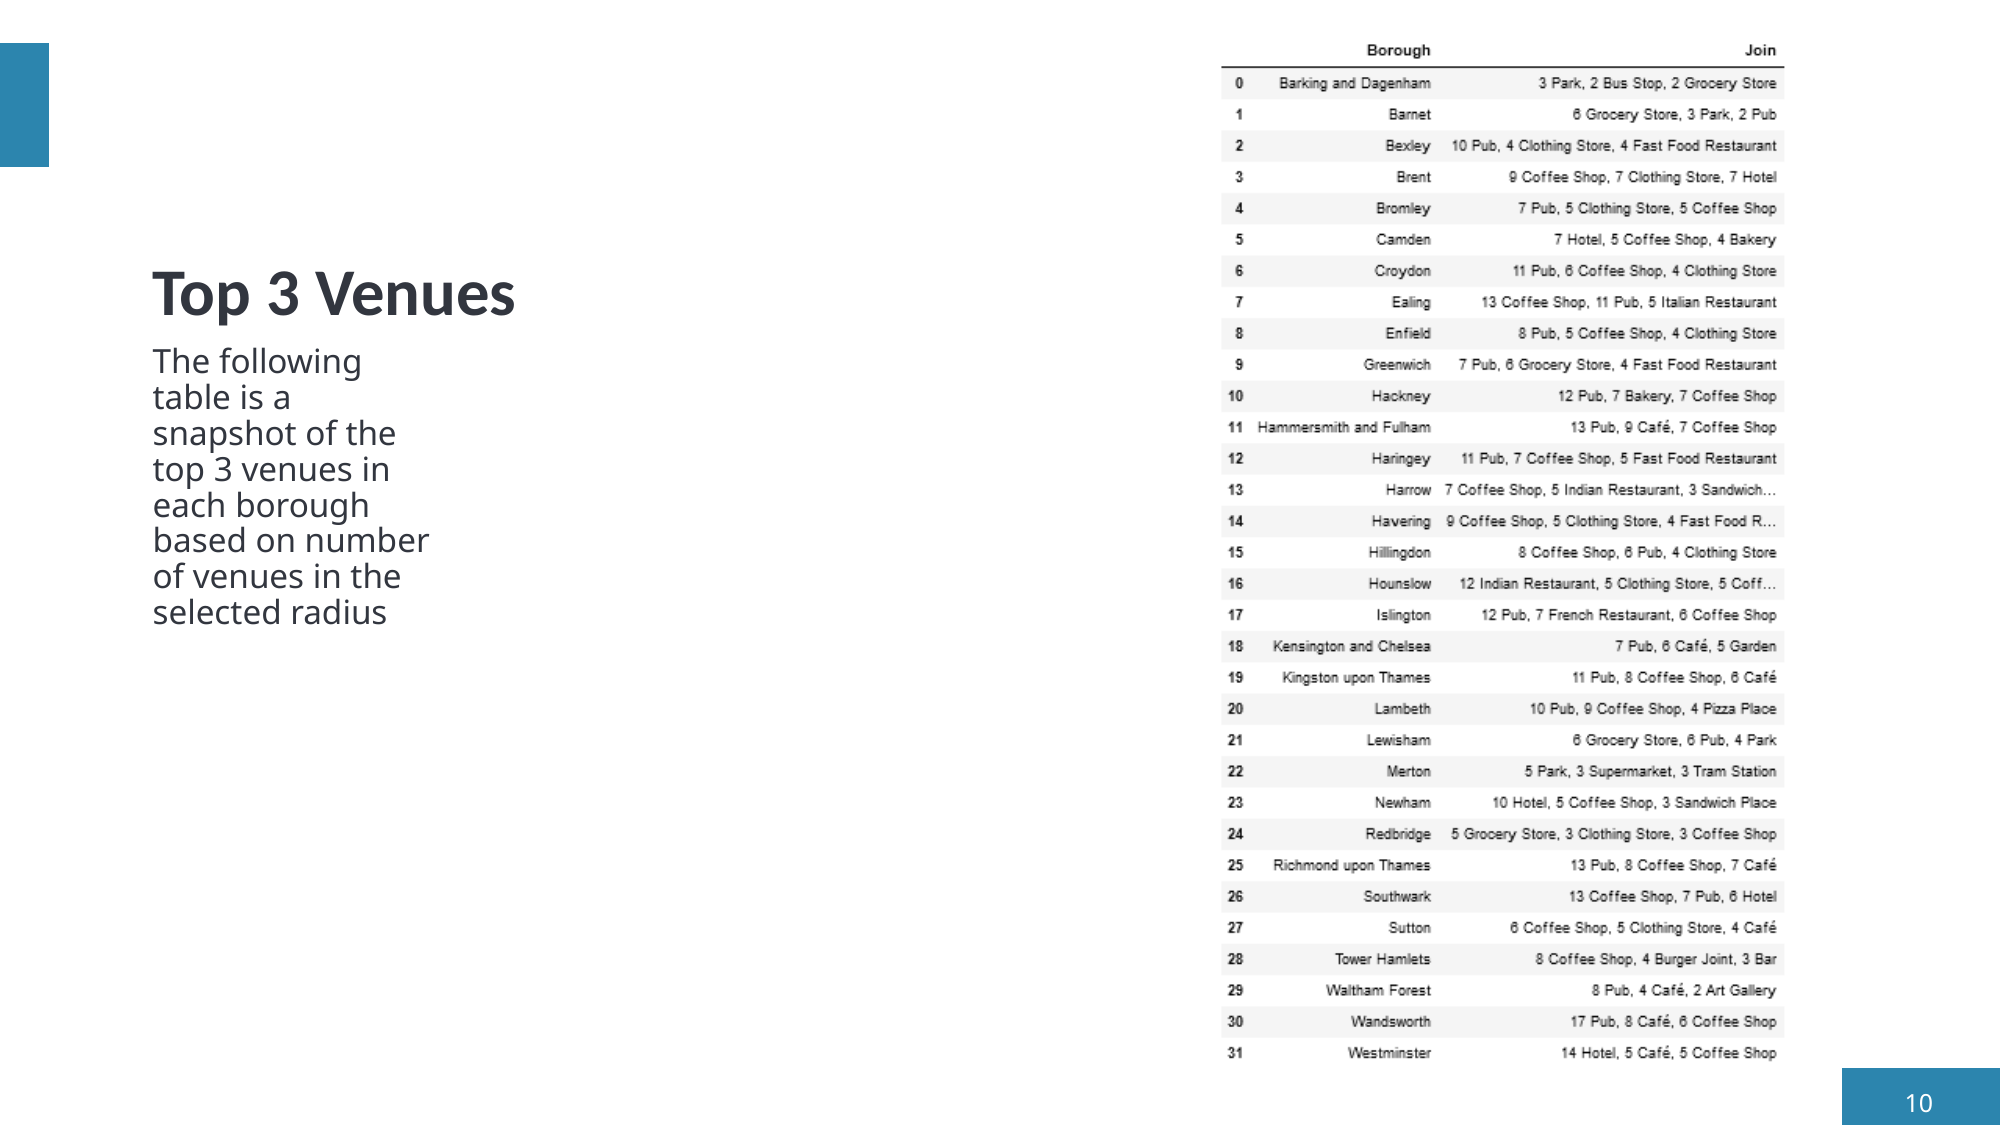

# Top 3 Venues
The following table is a snapshot of the top 3 venues in each borough based on number of venues in the selected radius